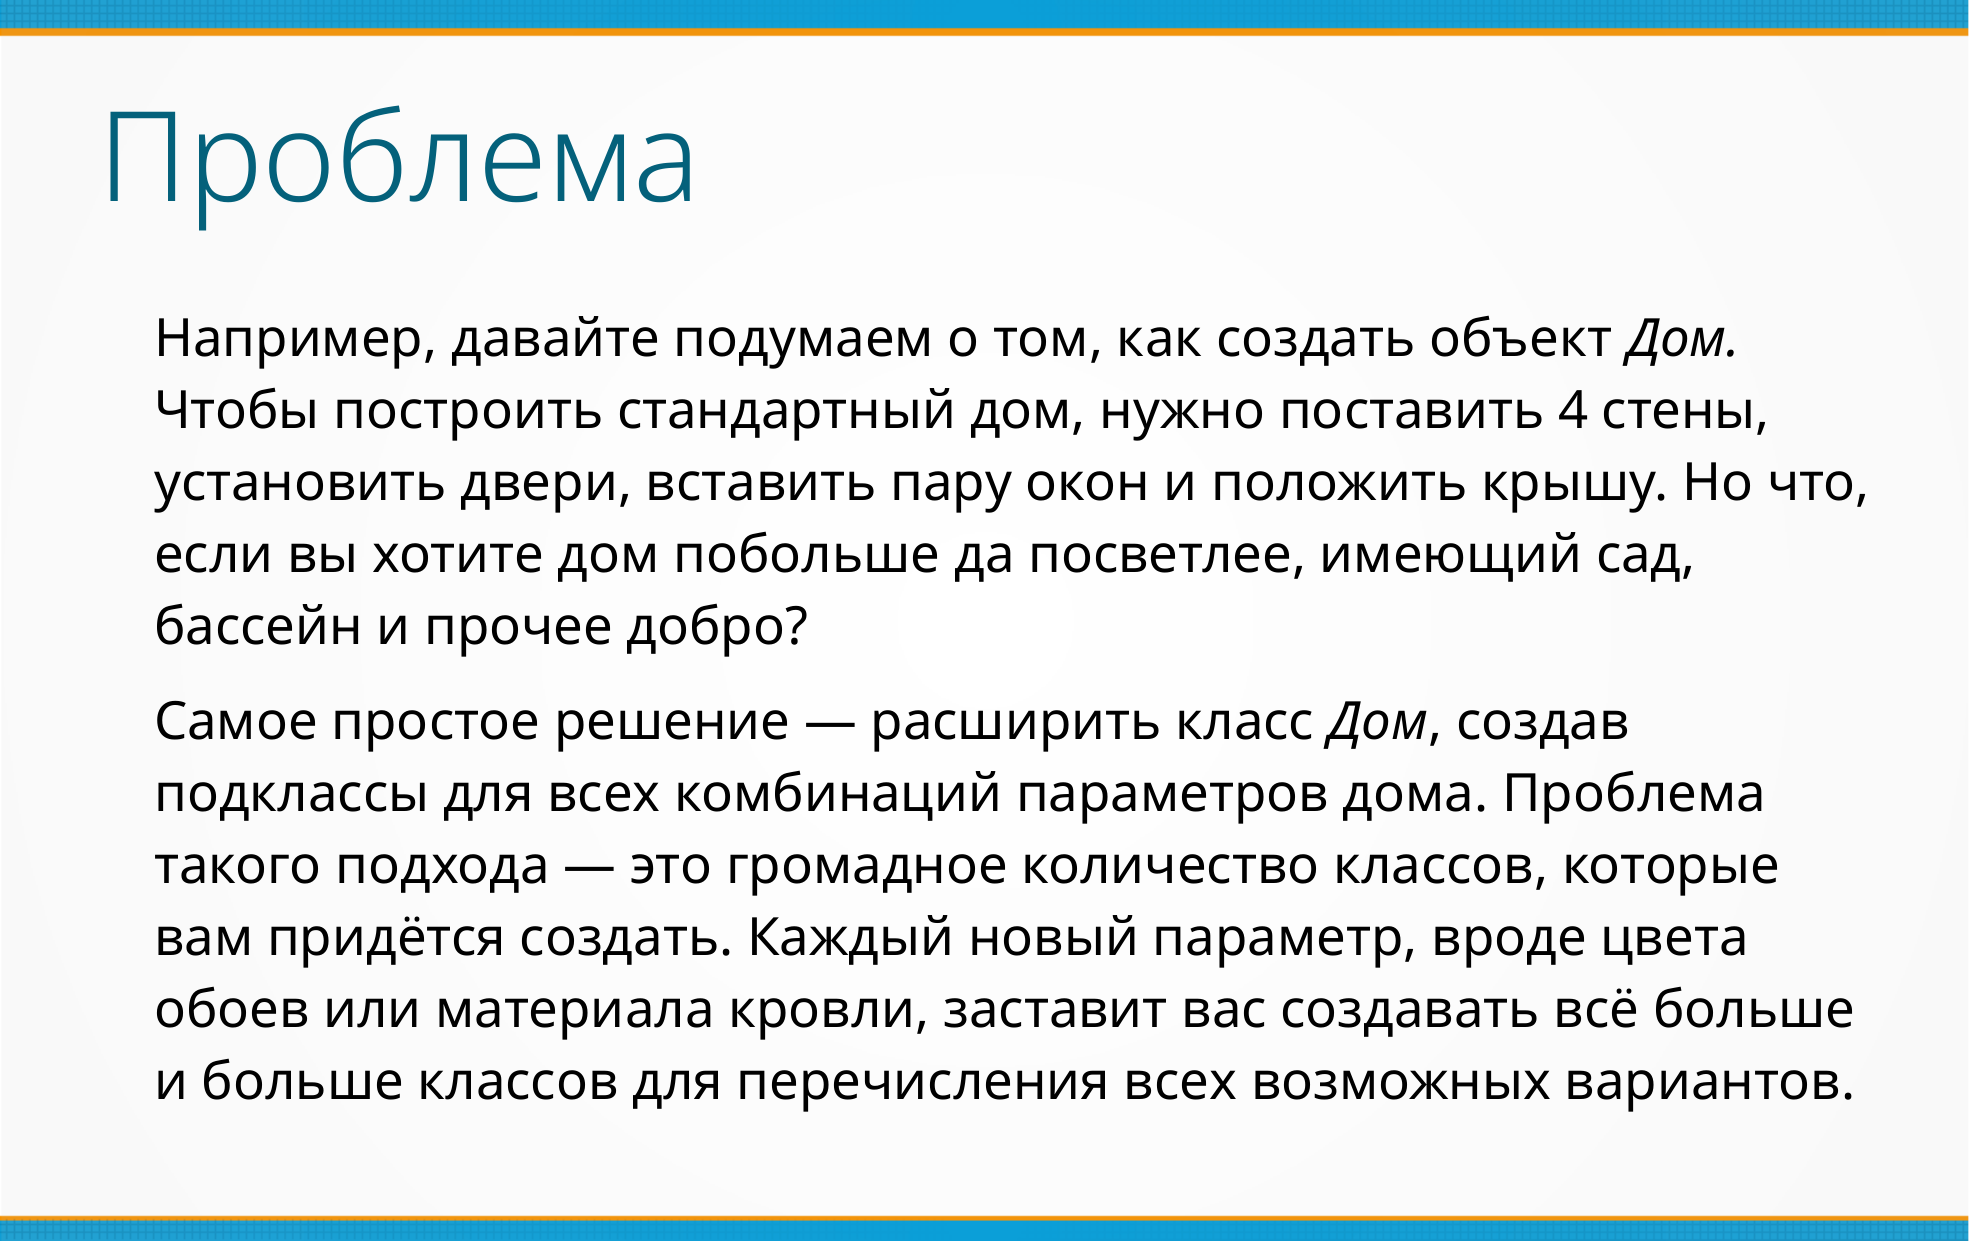

# Проблема
Например, давайте подумаем о том, как создать объект Дом. Чтобы построить стандартный дом, нужно поставить 4 стены, установить двери, вставить пару окон и положить крышу. Но что, если вы хотите дом побольше да посветлее, имеющий сад, бассейн и прочее добро?
Самое простое решение — расширить класс Дом, создав подклассы для всех комбинаций параметров дома. Проблема такого подхода — это громадное количество классов, которые вам придётся создать. Каждый новый параметр, вроде цвета обоев или материала кровли, заставит вас создавать всё больше и больше классов для перечисления всех возможных вариантов.